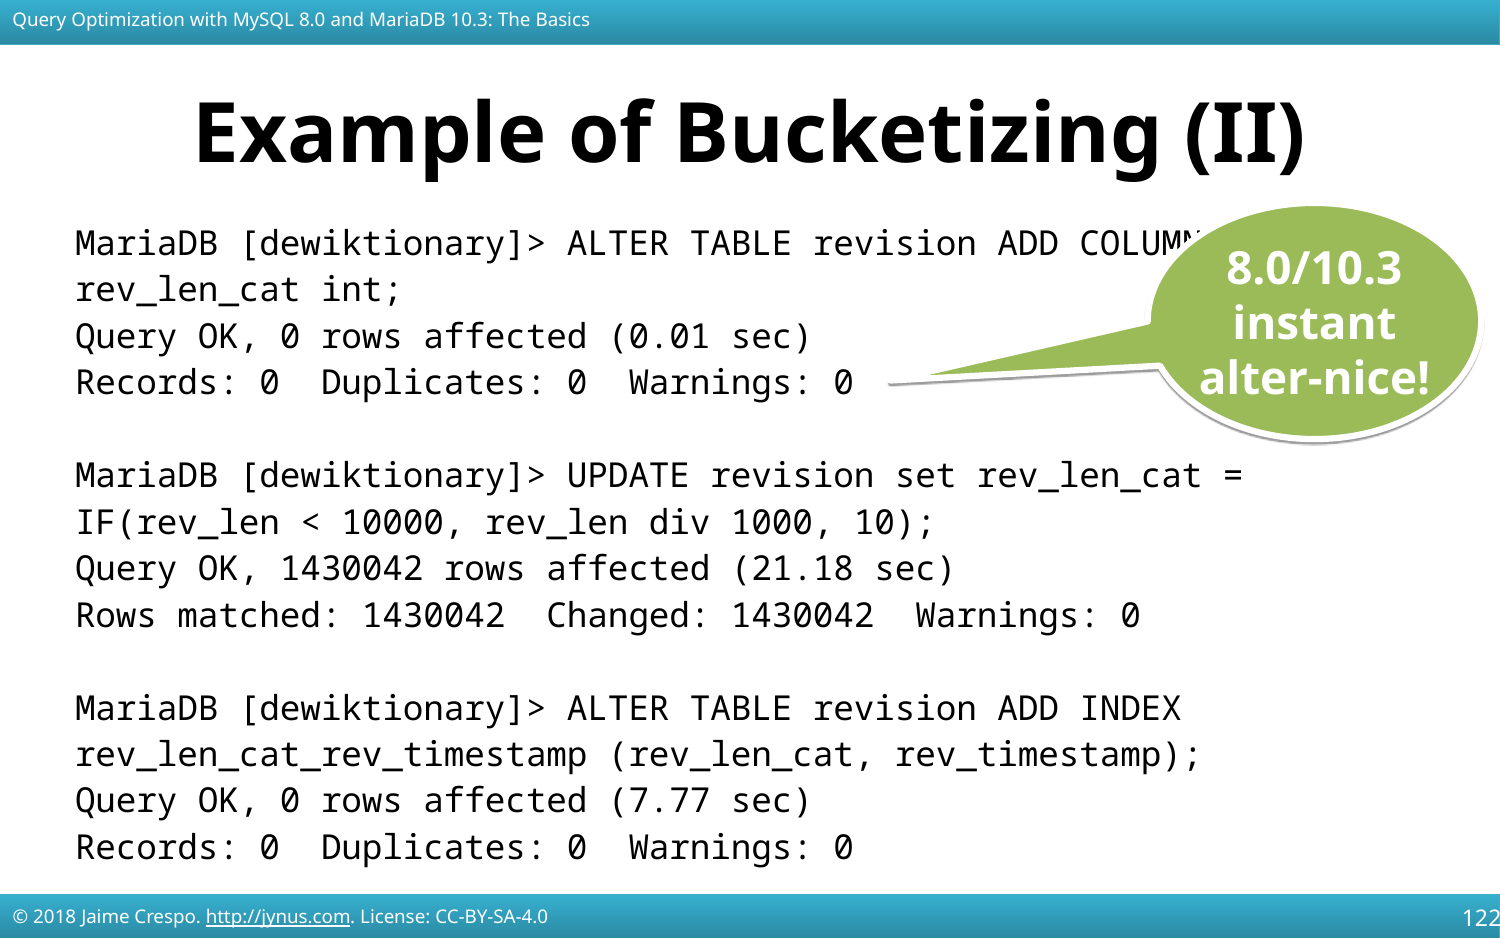

# Example of Bucketizing (II)
8.0/10.3 instant alter-nice!
MariaDB [dewiktionary]> ALTER TABLE revision ADD COLUMN rev_len_cat int;
Query OK, 0 rows affected (0.01 sec)
Records: 0 Duplicates: 0 Warnings: 0
MariaDB [dewiktionary]> UPDATE revision set rev_len_cat = IF(rev_len < 10000, rev_len div 1000, 10);
Query OK, 1430042 rows affected (21.18 sec)
Rows matched: 1430042 Changed: 1430042 Warnings: 0
MariaDB [dewiktionary]> ALTER TABLE revision ADD INDEX rev_len_cat_rev_timestamp (rev_len_cat, rev_timestamp);
Query OK, 0 rows affected (7.77 sec)
Records: 0 Duplicates: 0 Warnings: 0